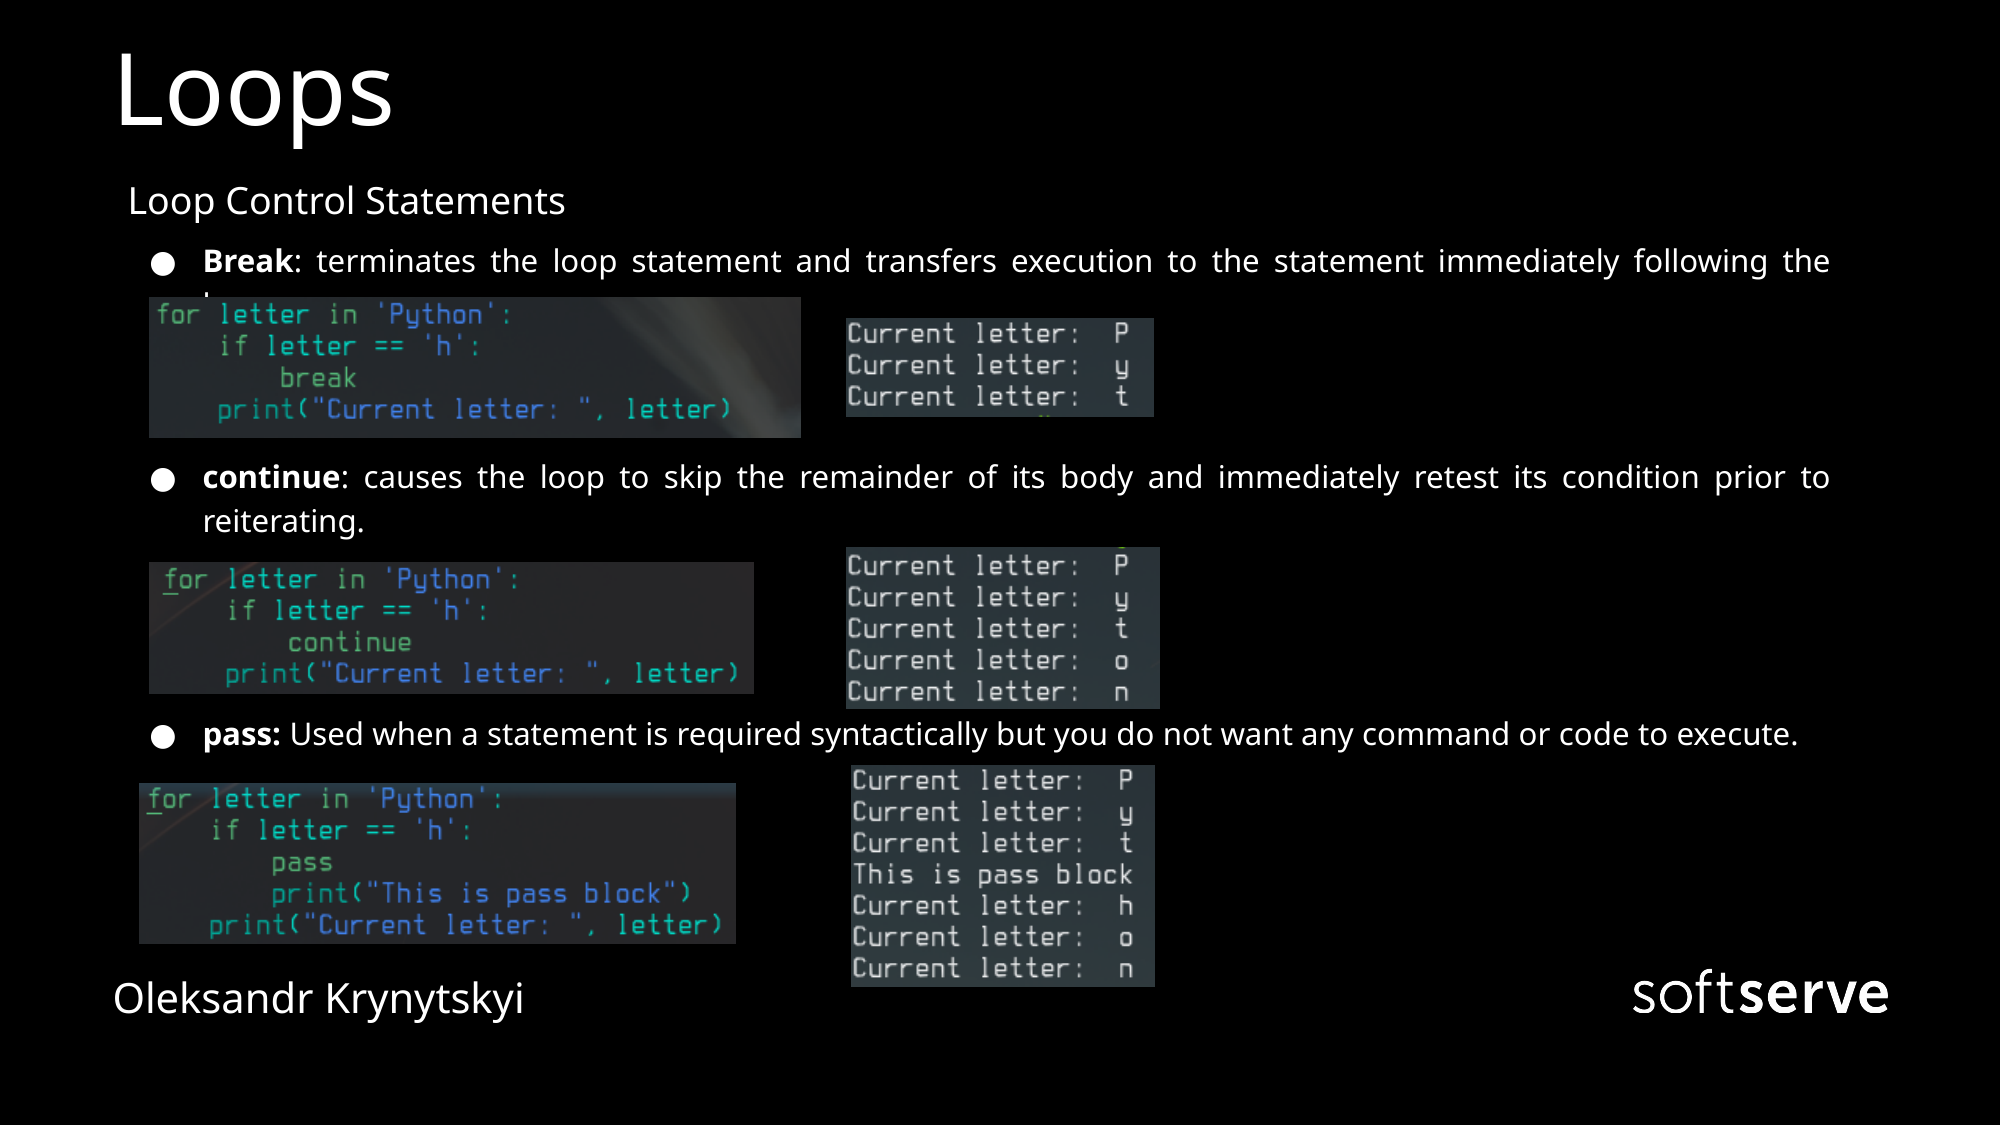

# Loops
Loop Control Statements
Break: terminates the loop statement and transfers execution to the statement immediately following the loop.
continue: causes the loop to skip the remainder of its body and immediately retest its condition prior to reiterating.
pass: Used when a statement is required syntactically but you do not want any command or code to execute.
Oleksandr Krynytskyi